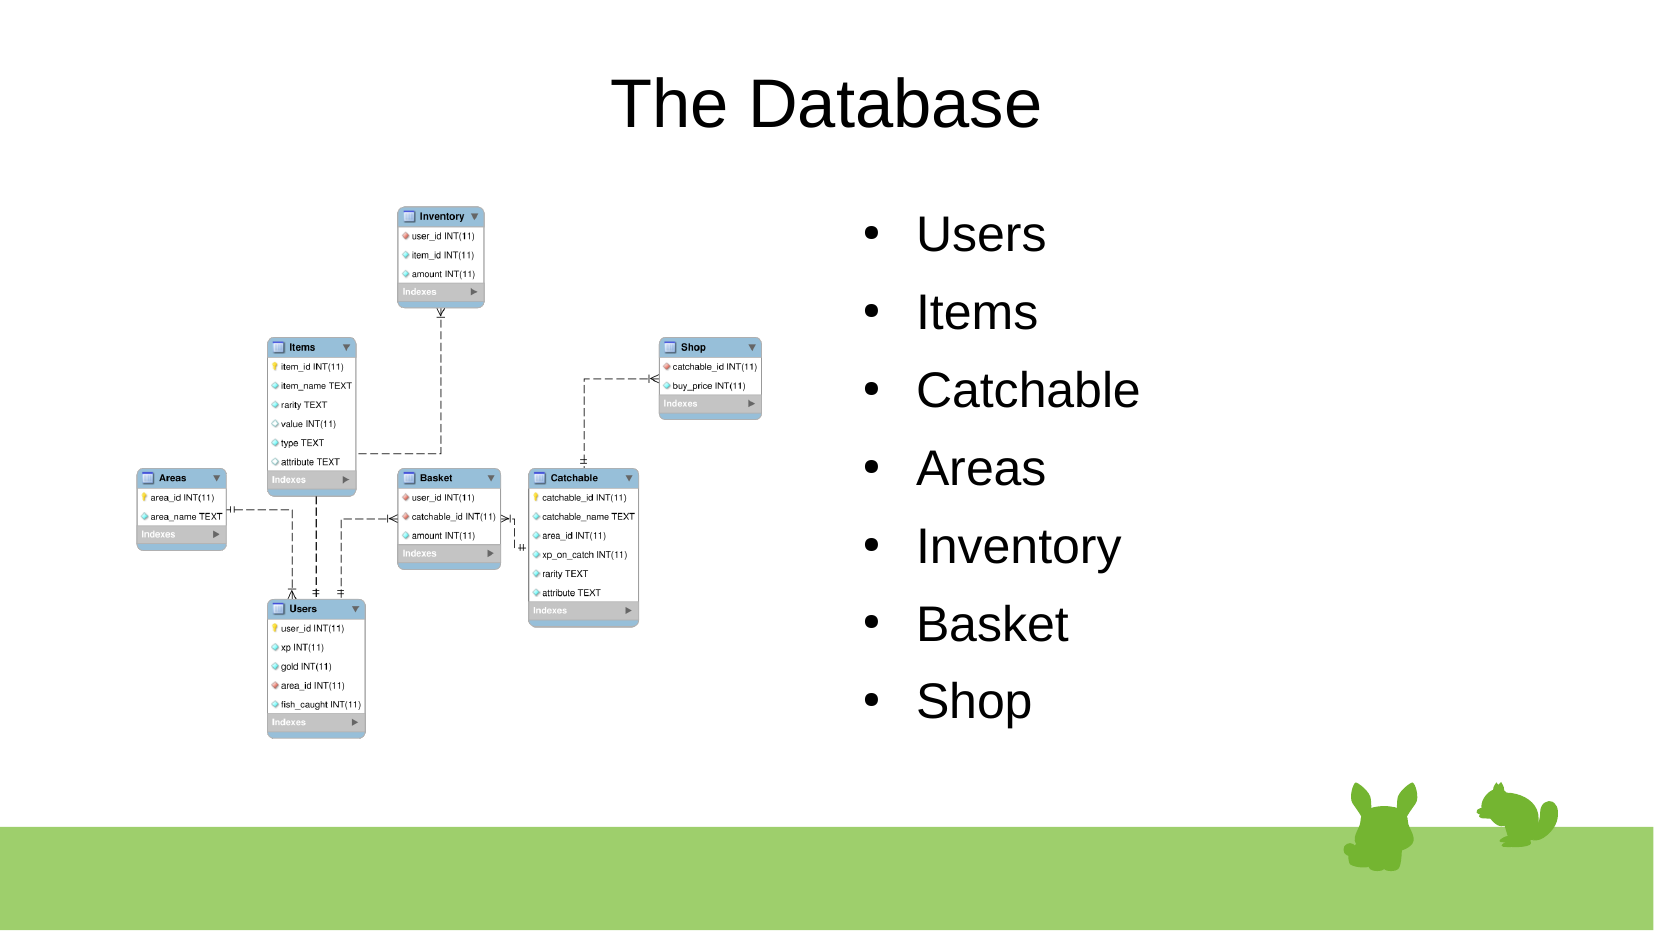

# The Database
Users
Items
Catchable
Areas
Inventory
Basket
Shop